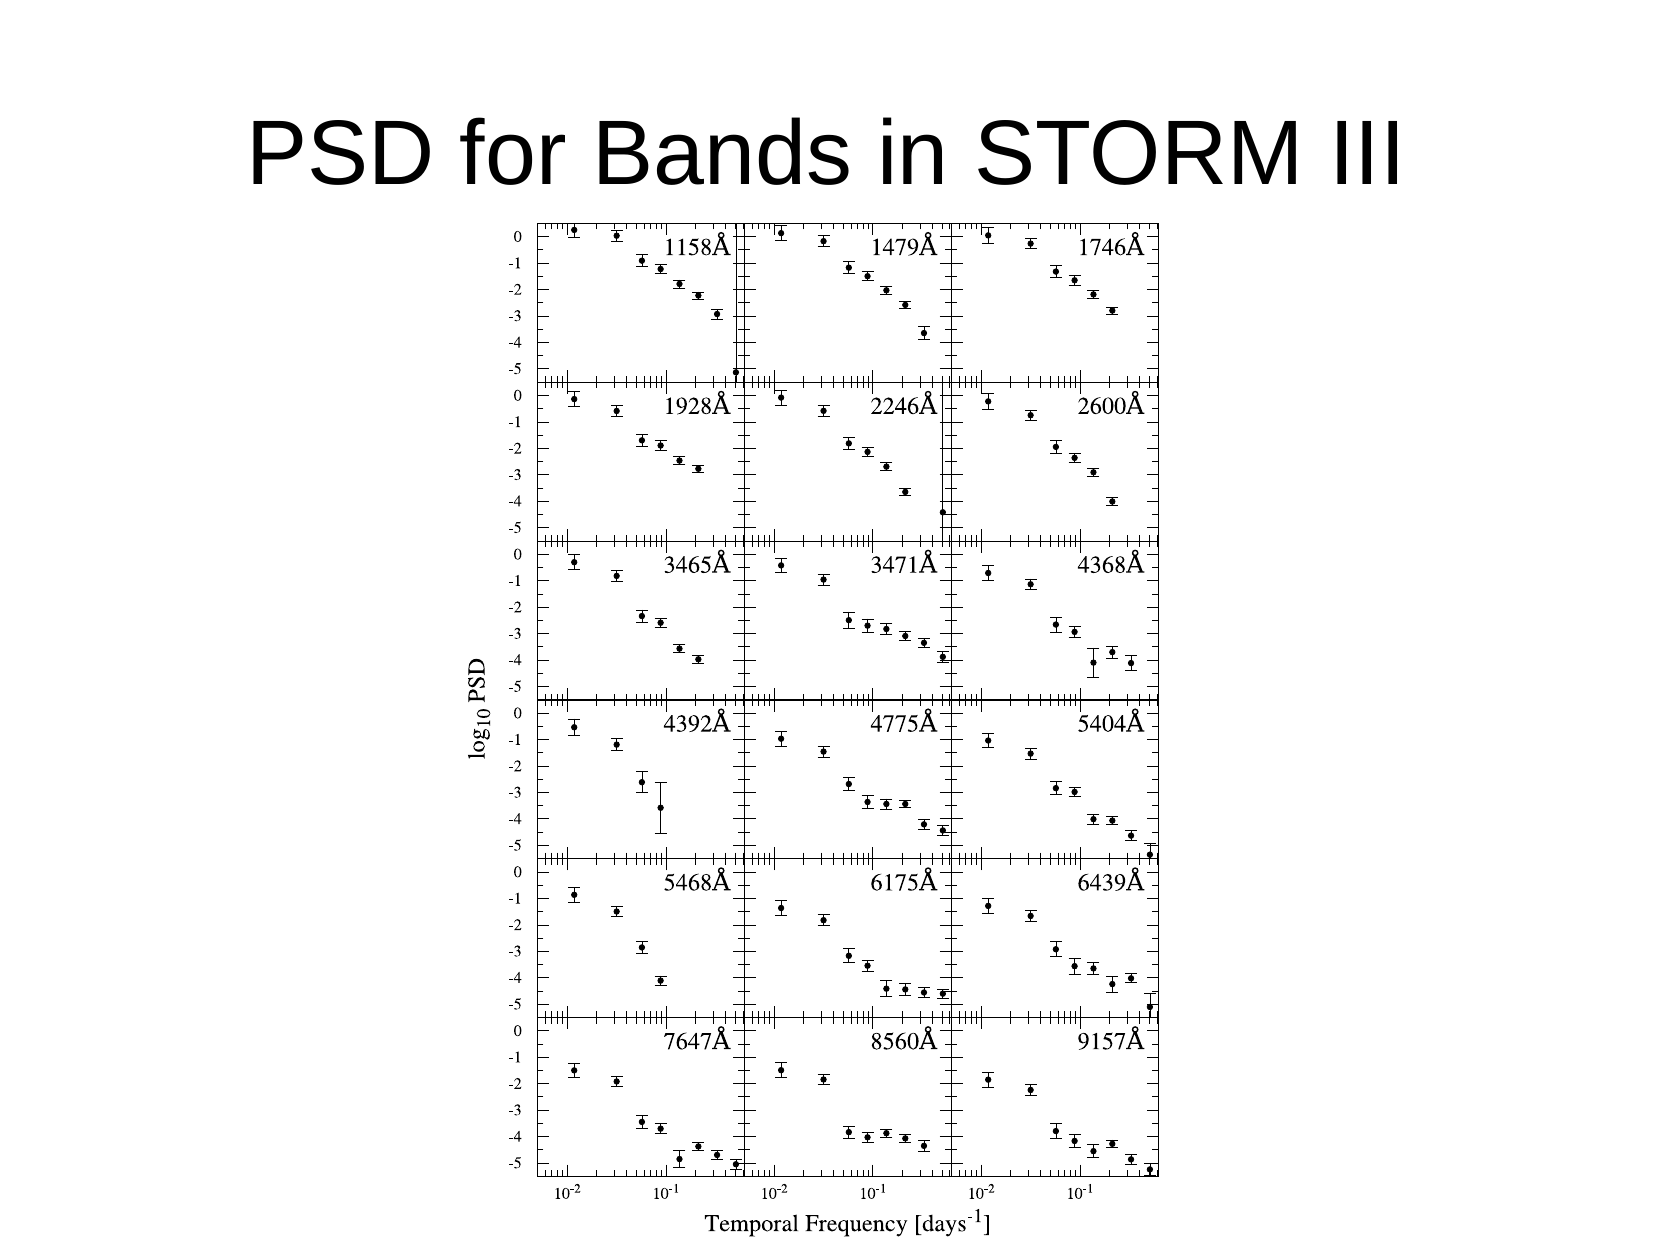

# PSD for Bands in STORM III